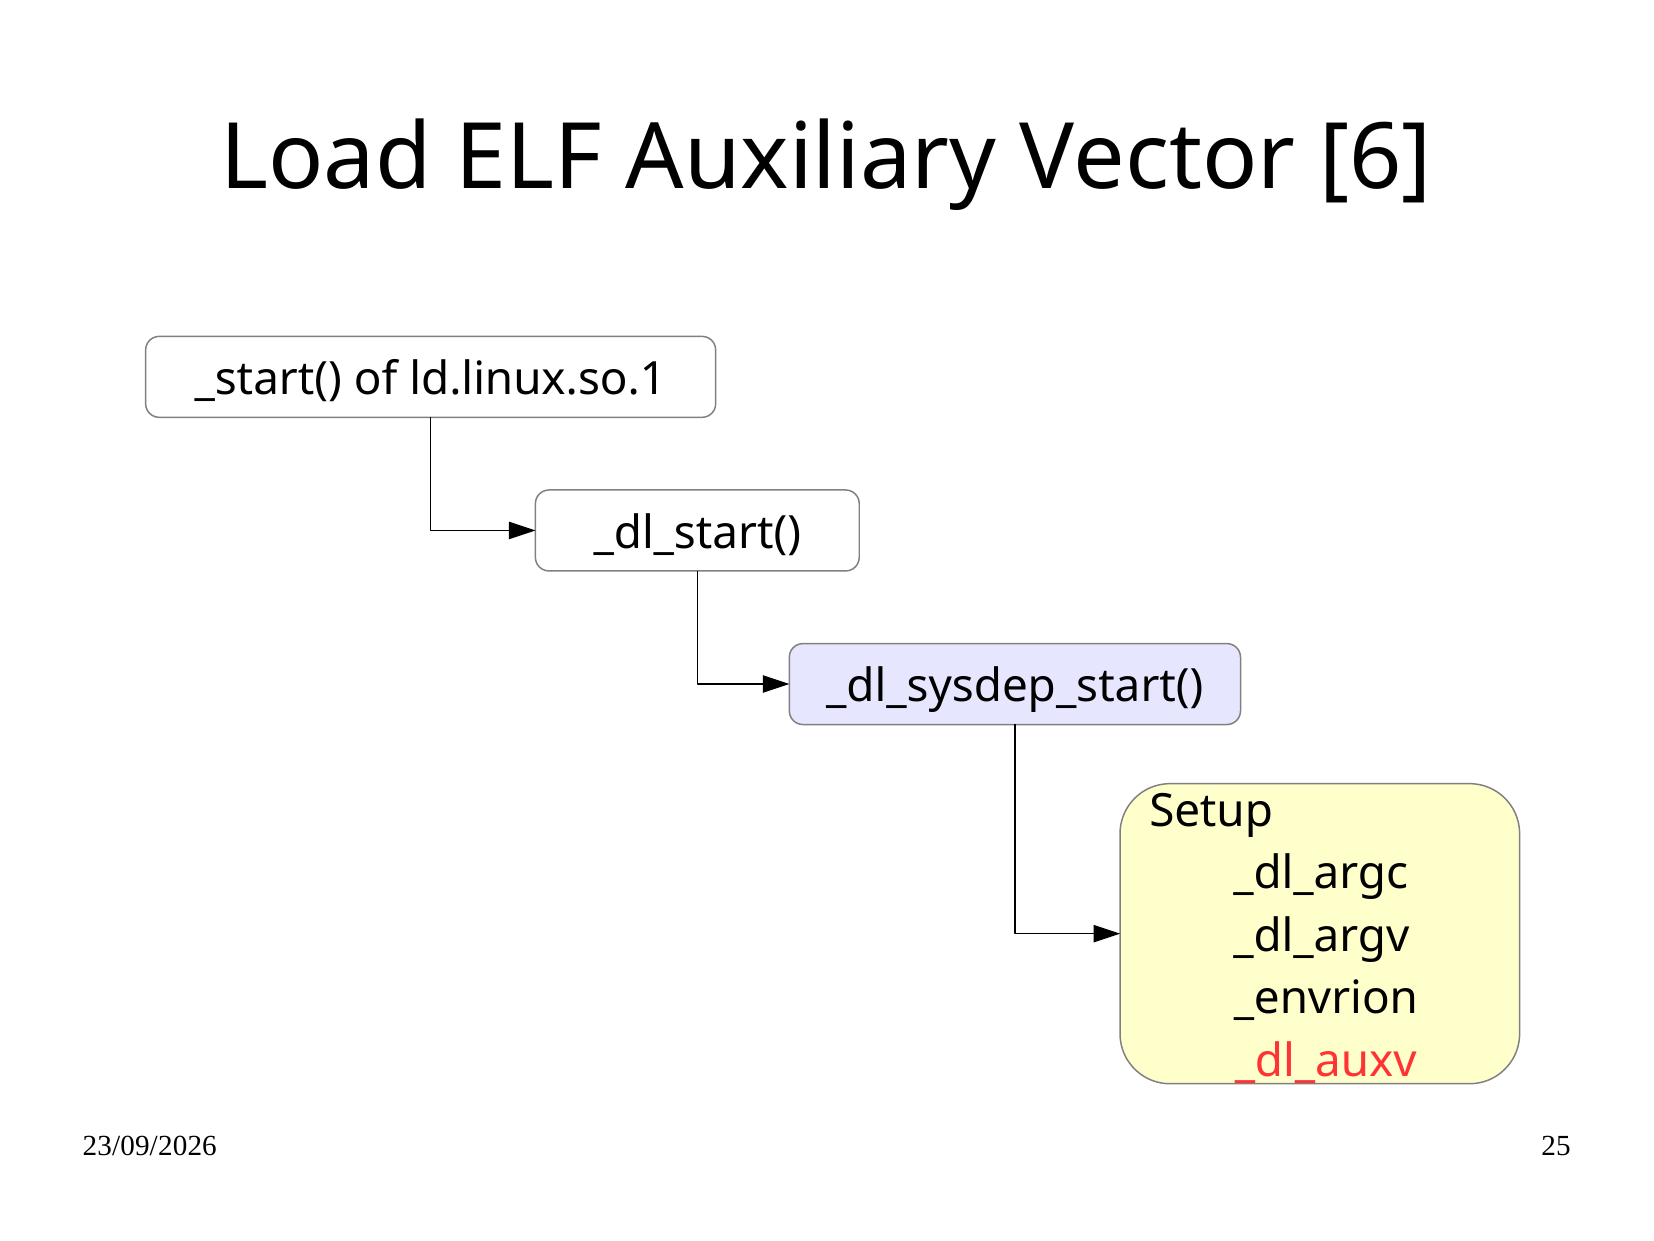

# Load ELF Auxiliary Vector [6]
_start() of ld.linux.so.1
_dl_start()
_dl_sysdep_start()
Setup
 _dl_argc
 _dl_argv
 _envrion
 _dl_auxv
25